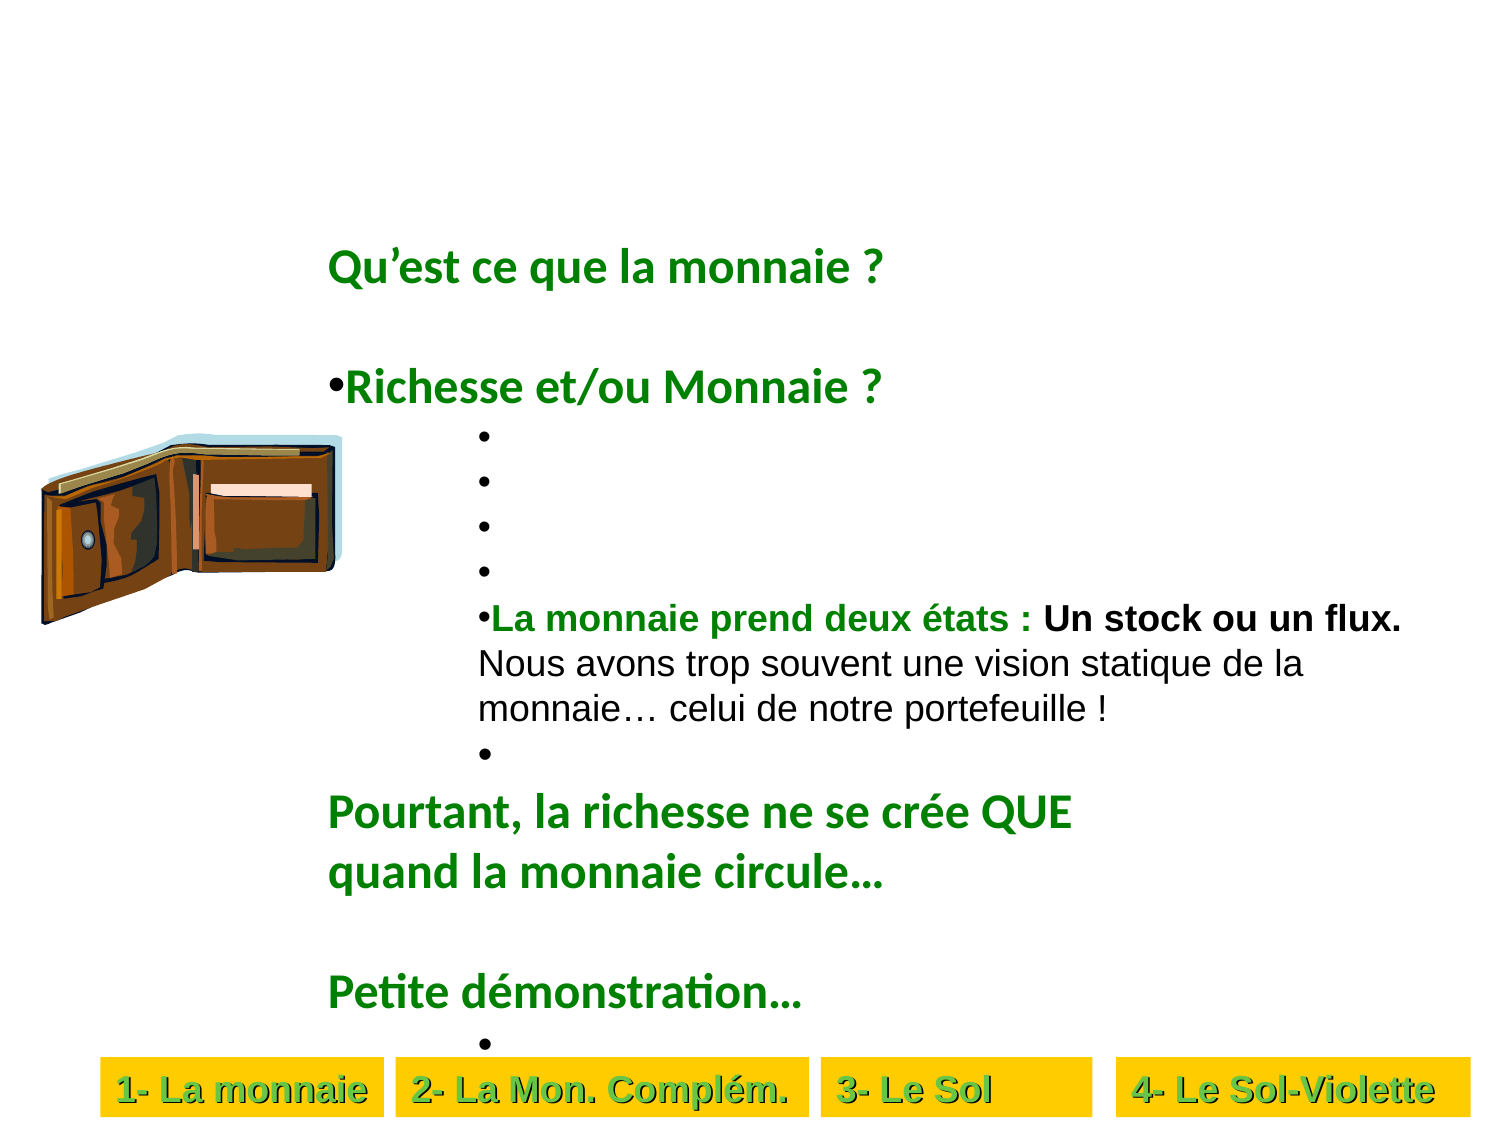

Qu’est ce que la monnaie ?
Richesse et/ou Monnaie ?
La monnaie prend deux états : Un stock ou un flux. Nous avons trop souvent une vision statique de la monnaie… celui de notre portefeuille !
Pourtant, la richesse ne se crée QUE
quand la monnaie circule…
Petite démonstration…